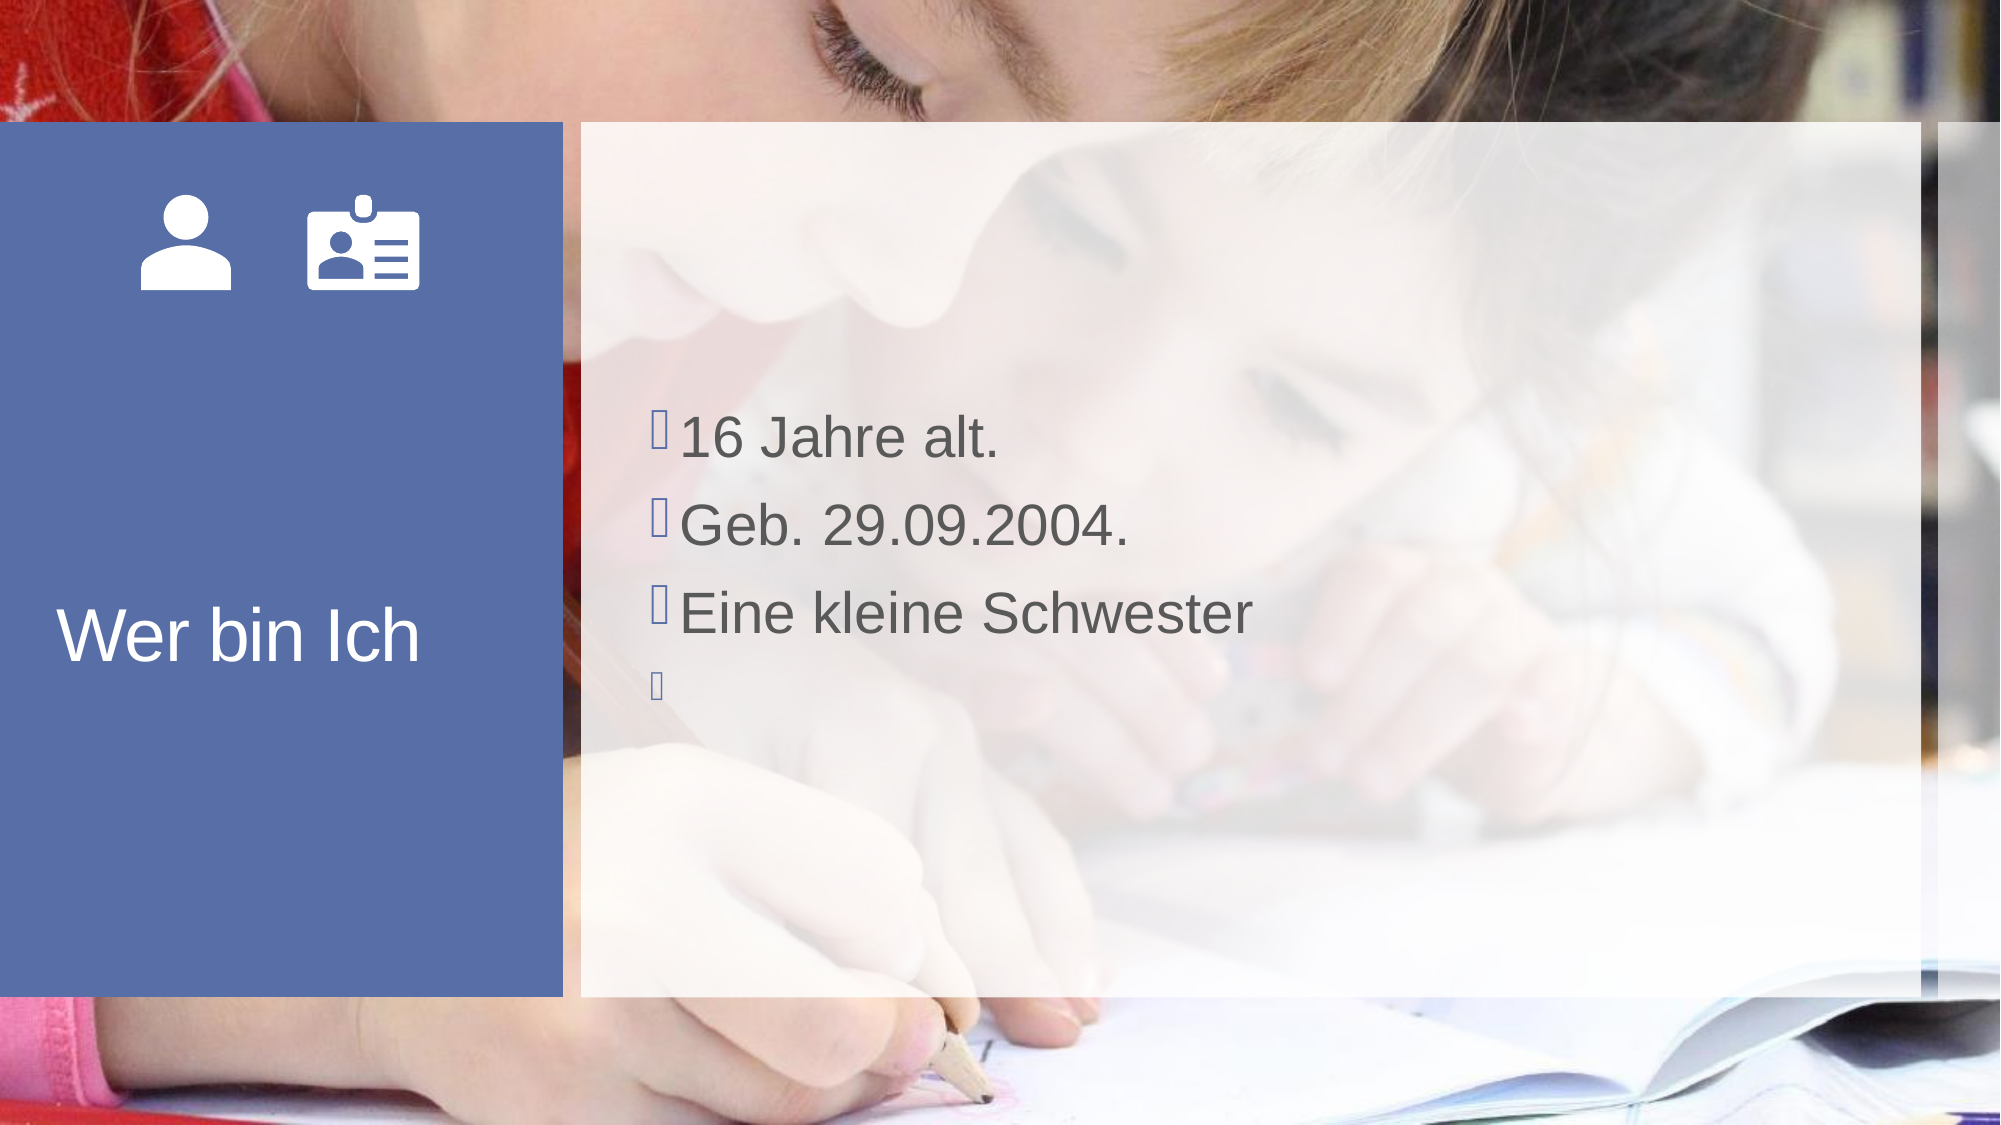

16 Jahre alt.
Geb. 29.09.2004.
Eine kleine Schwester
# Wer bin Ich